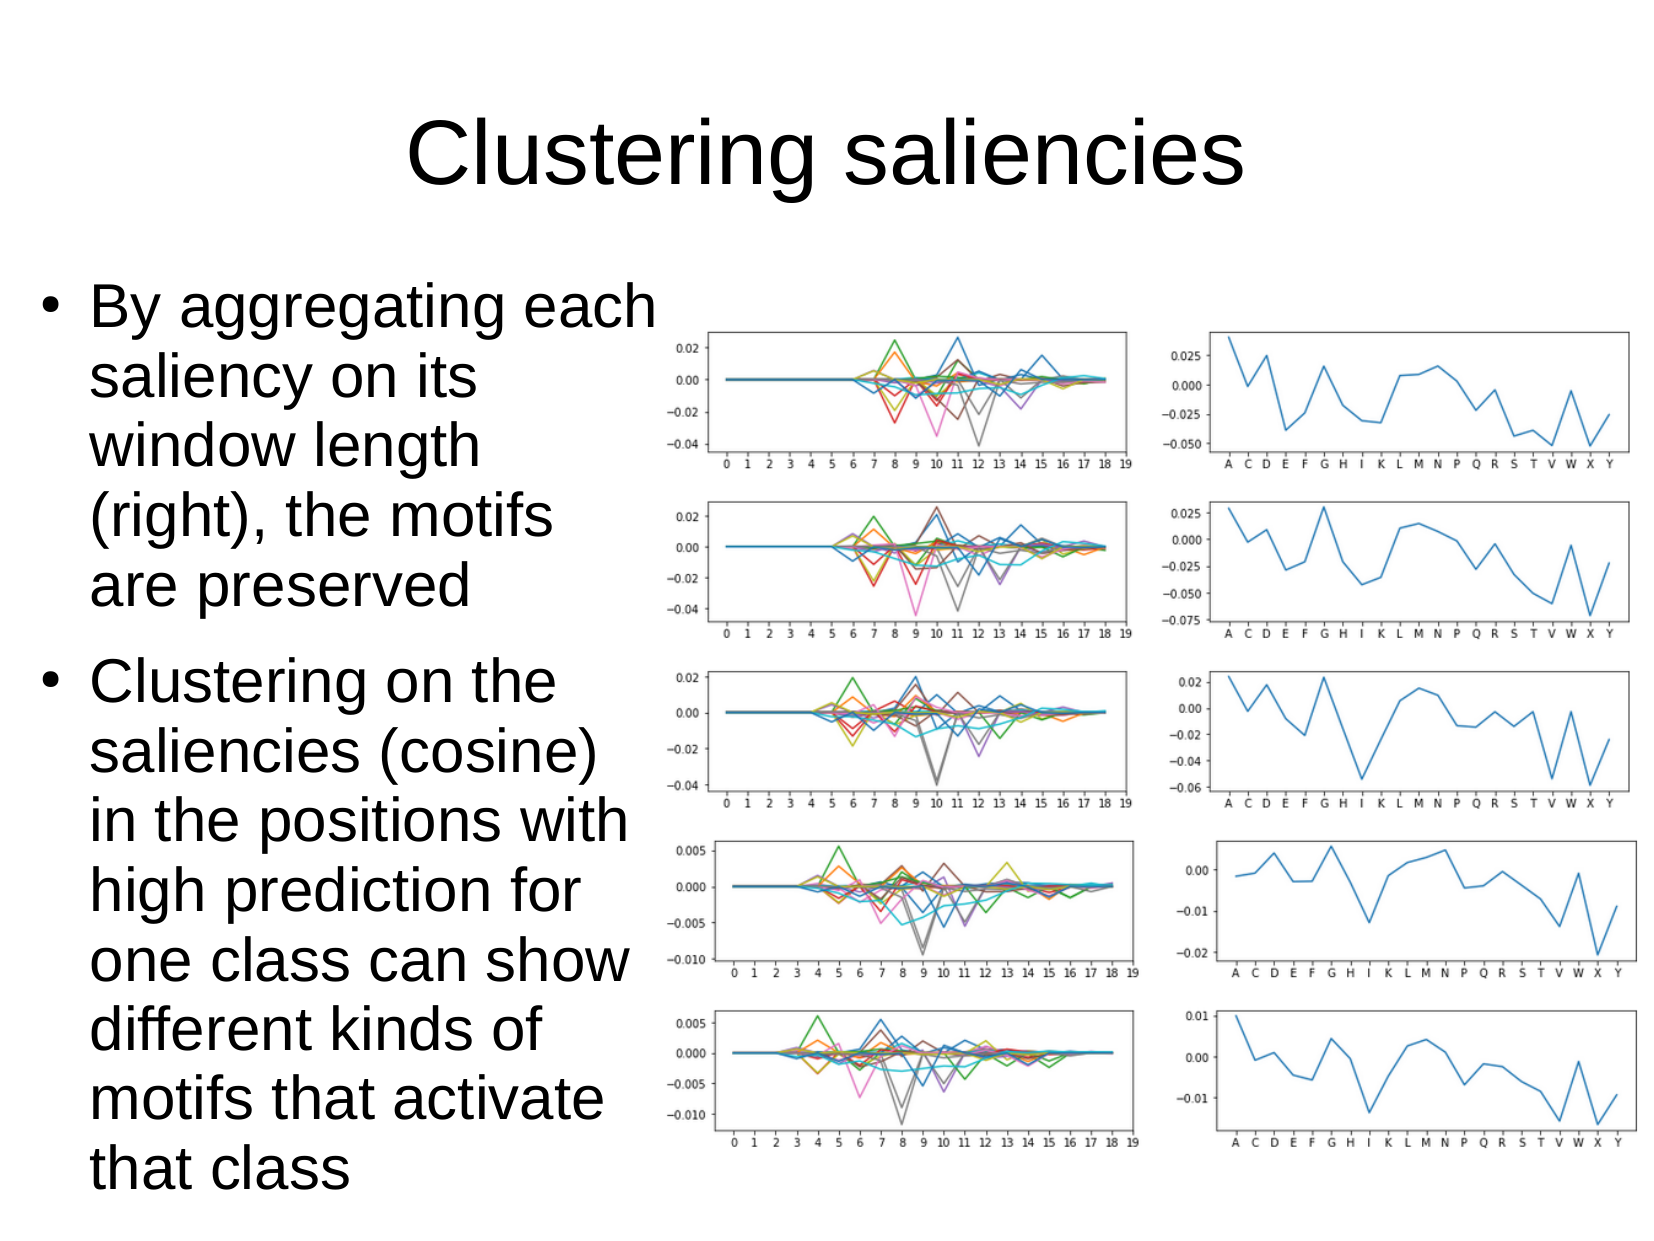

# Clustering saliencies
By aggregating each saliency on its window length (right), the motifs are preserved
Clustering on the saliencies (cosine) in the positions with high prediction for one class can show different kinds of motifs that activate that class